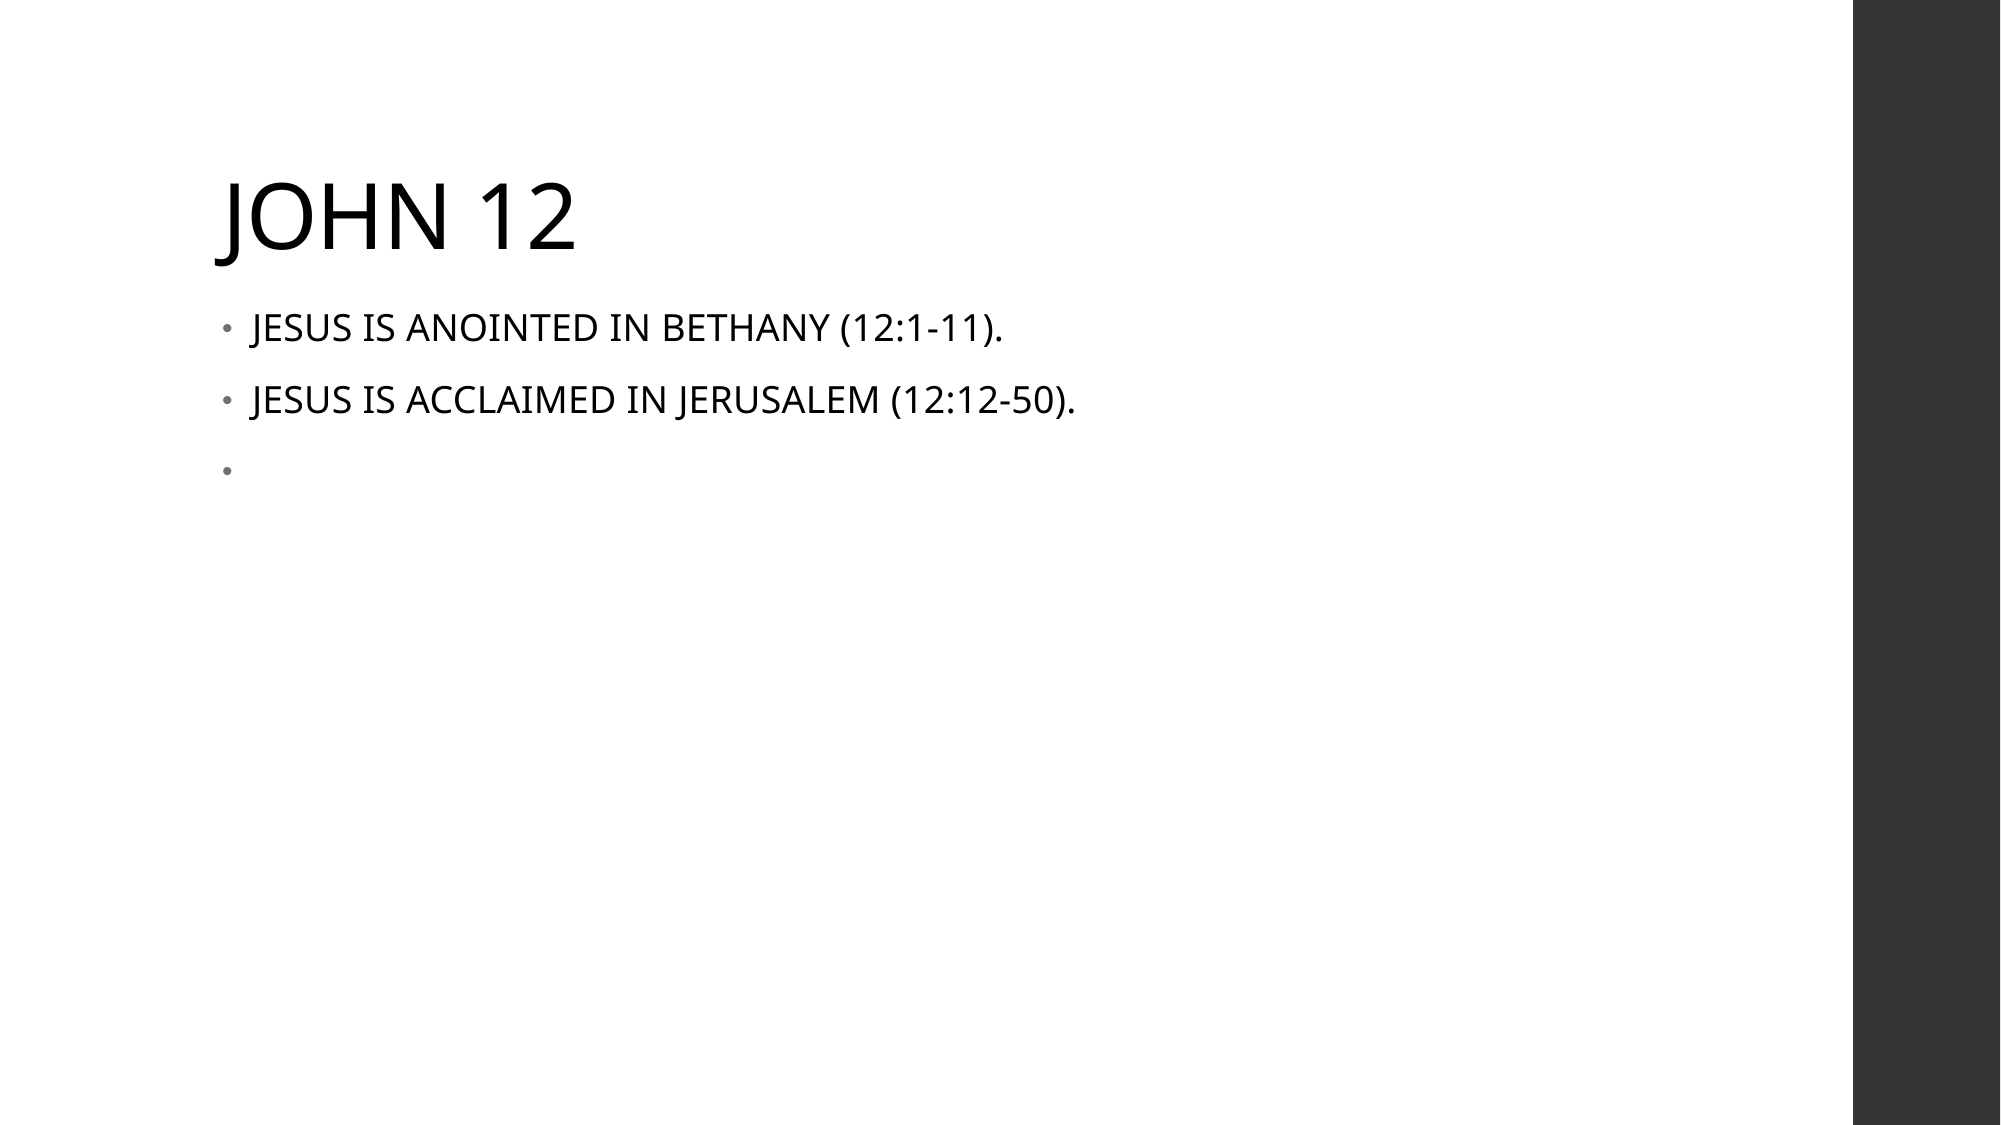

# JOHN 12
JESUS IS ANOINTED IN BETHANY (12:1-11).
JESUS IS ACCLAIMED IN JERUSALEM (12:12-50).